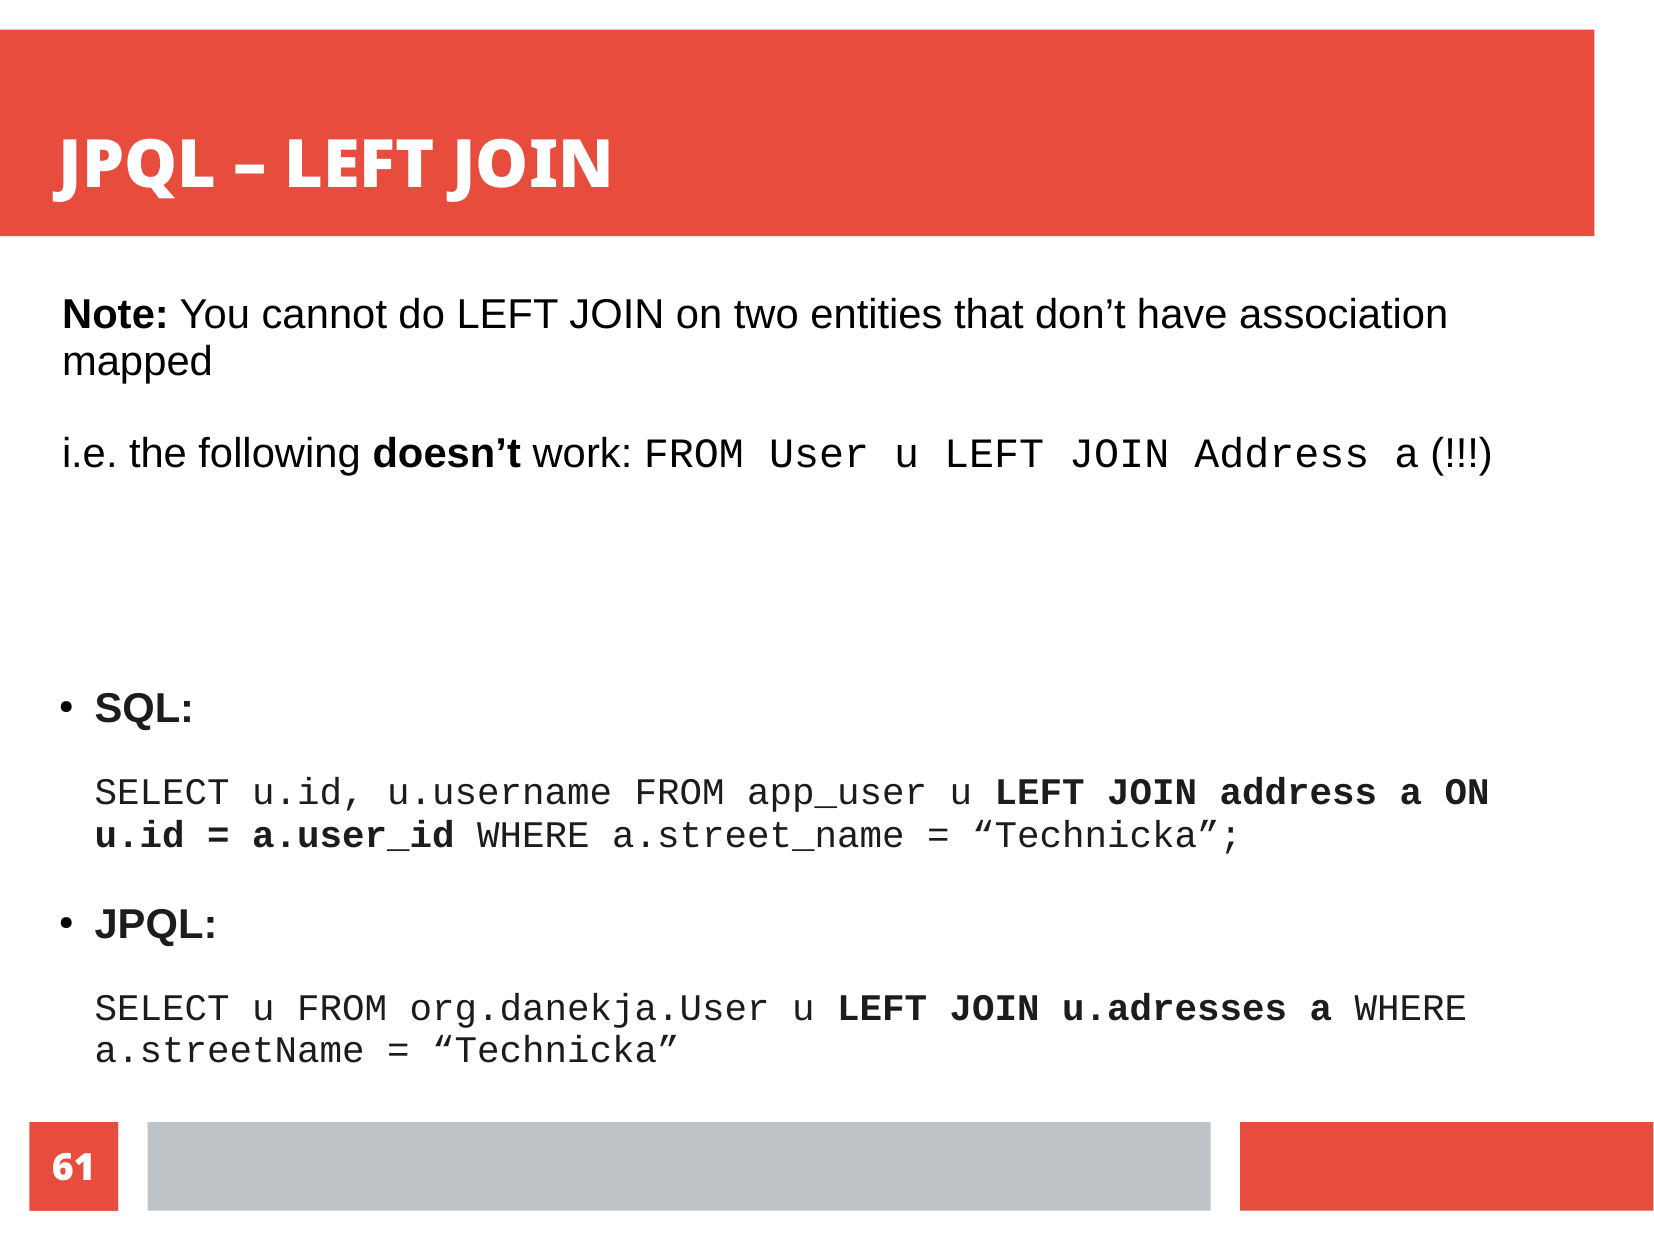

# JPQL – LEFT JOIN
Note: You cannot do LEFT JOIN on two entities that don’t have association mapped
i.e. the following doesn’t work: FROM User u LEFT JOIN Address a (!!!)
SQL:
SELECT u.id, u.username FROM app_user u LEFT JOIN address a ON u.id = a.user_id WHERE a.street_name = “Technicka”;
JPQL:
SELECT u FROM org.danekja.User u LEFT JOIN u.adresses a WHERE a.streetName = “Technicka”
61